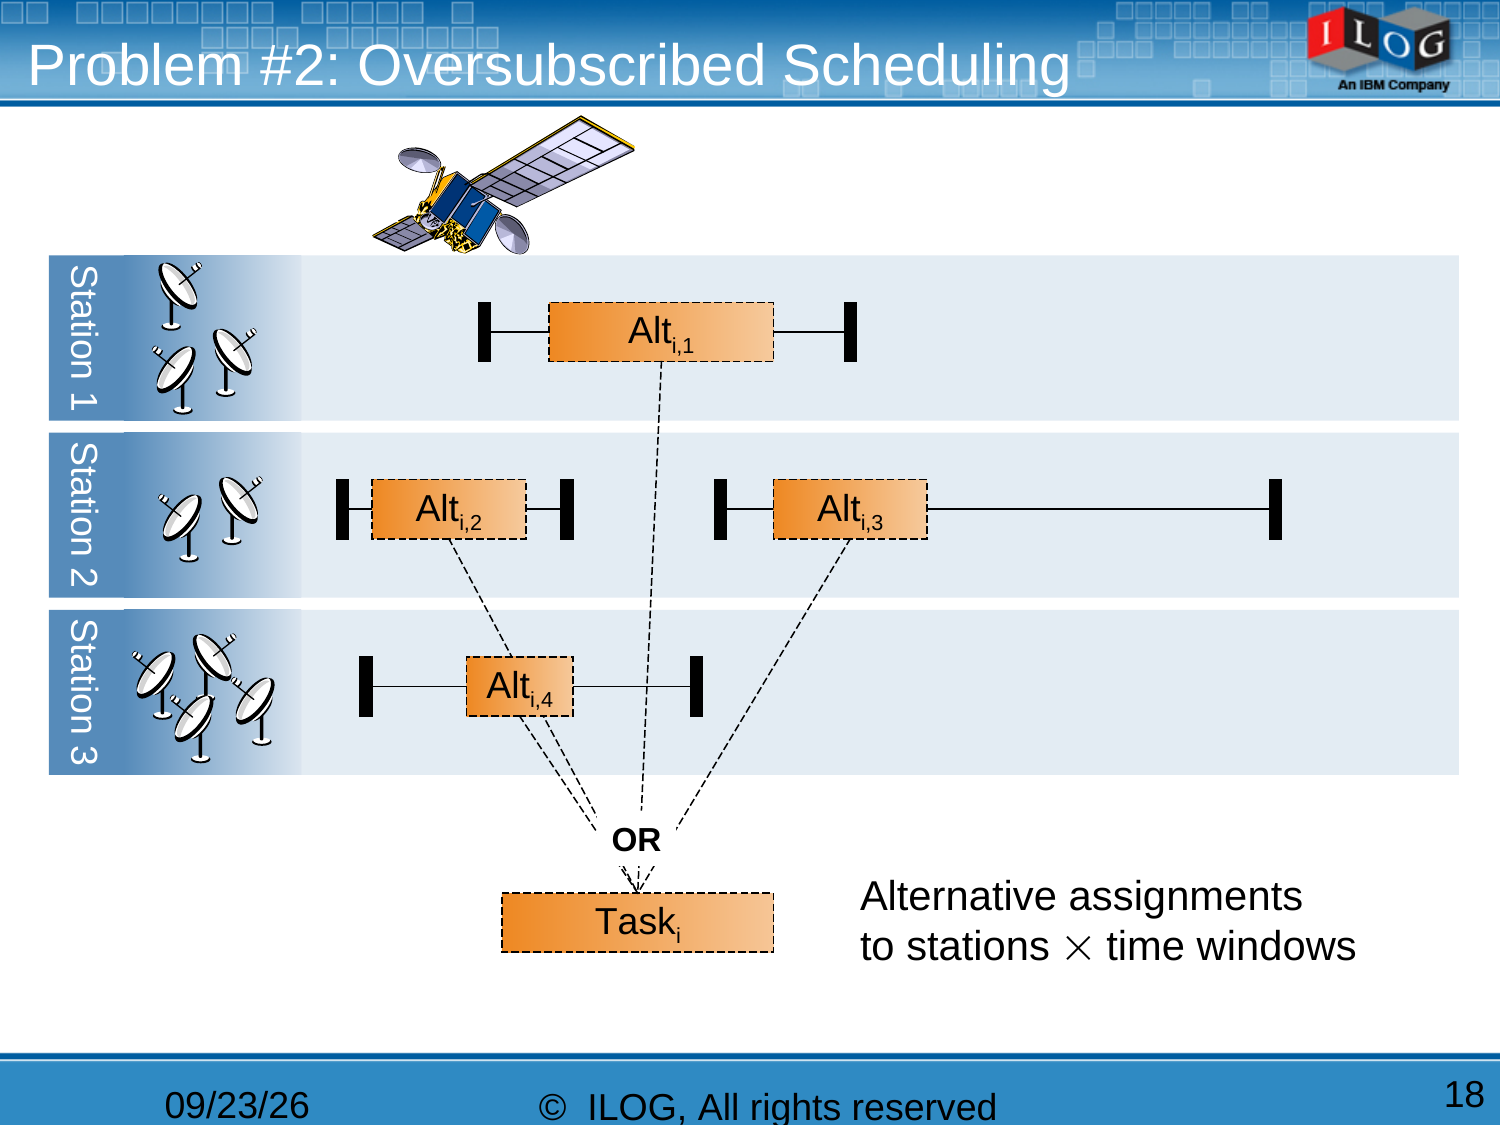

# Problem #2: Oversubscribed Scheduling
Station 1
Station 2
Station 3
Alti,1
Alti,2
Alti,3
Alti,4
OR
Alternative assignments
to stations  time windows
Taski
18
© ILOG, All rights reserved